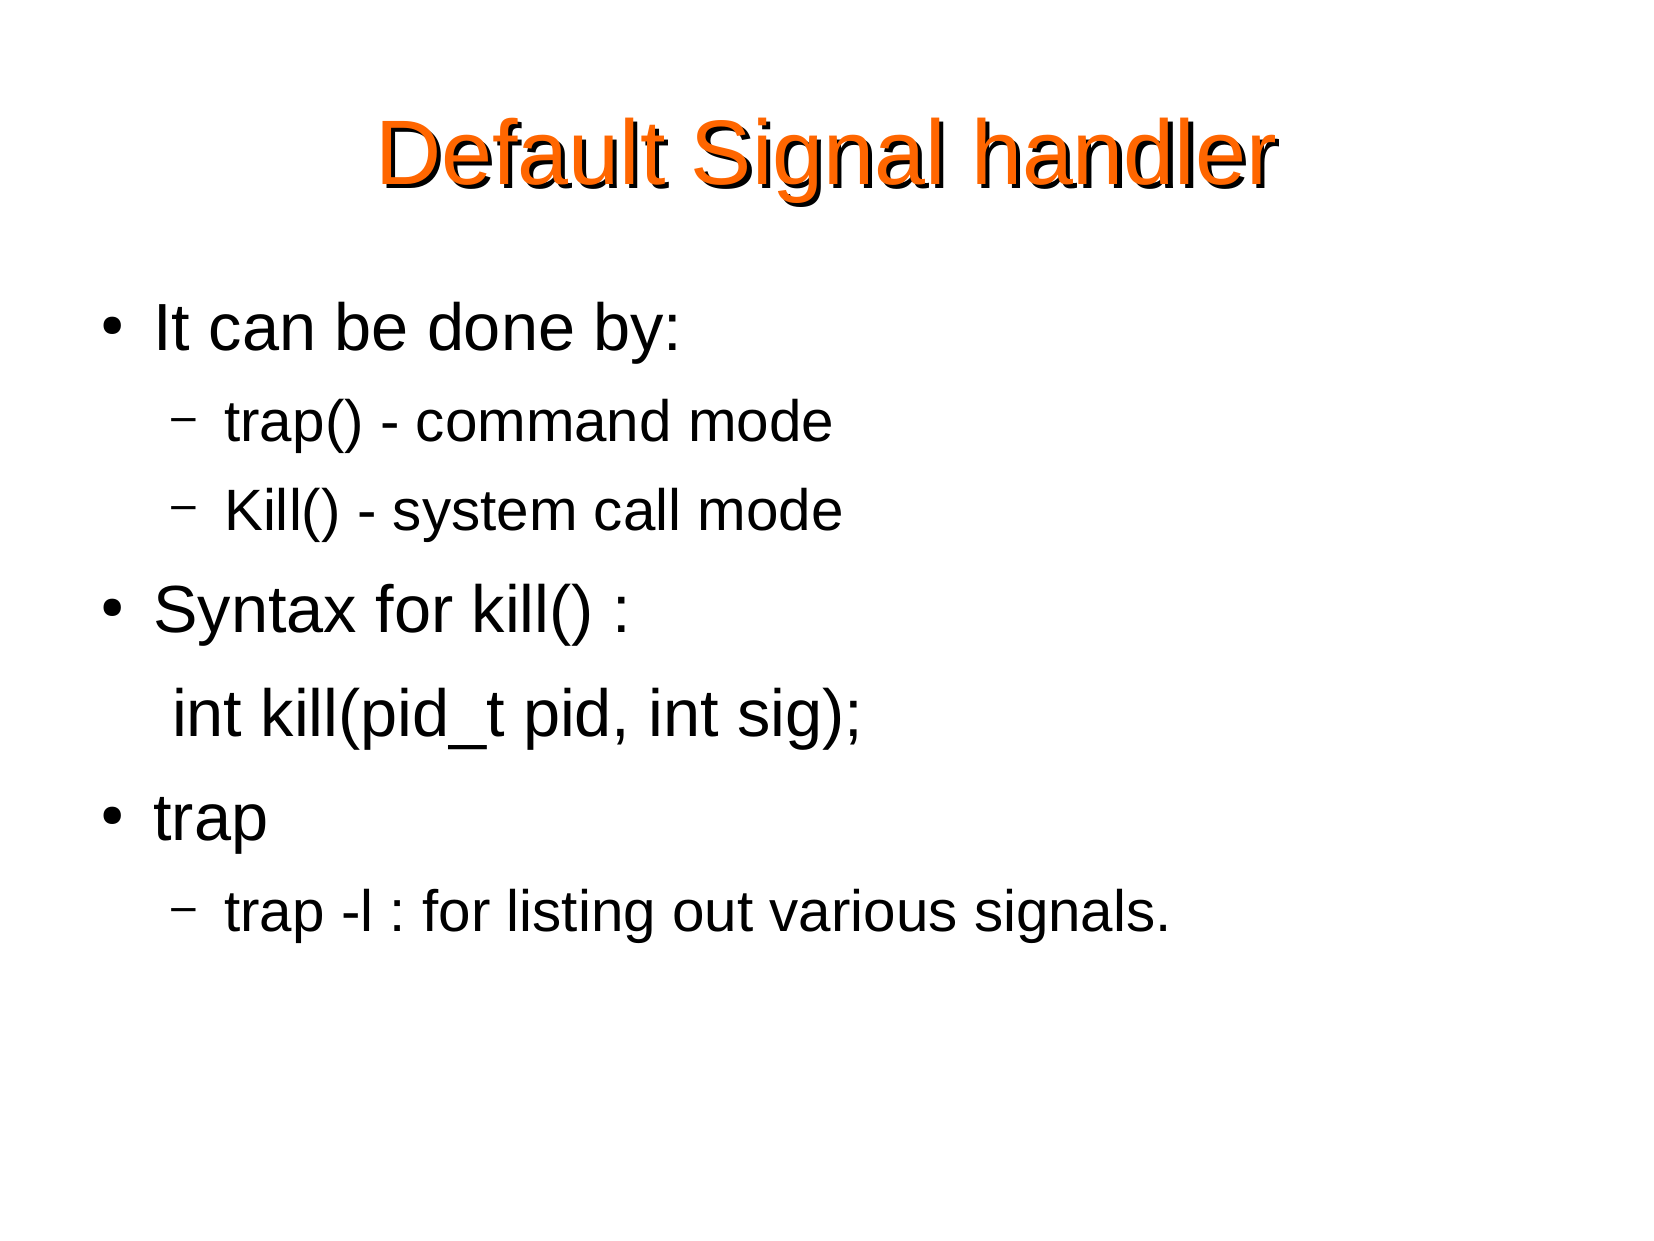

# Default Signal handler
It can be done by:
trap() - command mode
Kill() - system call mode
Syntax for kill() :
 int kill(pid_t pid, int sig);
trap
trap -l : for listing out various signals.